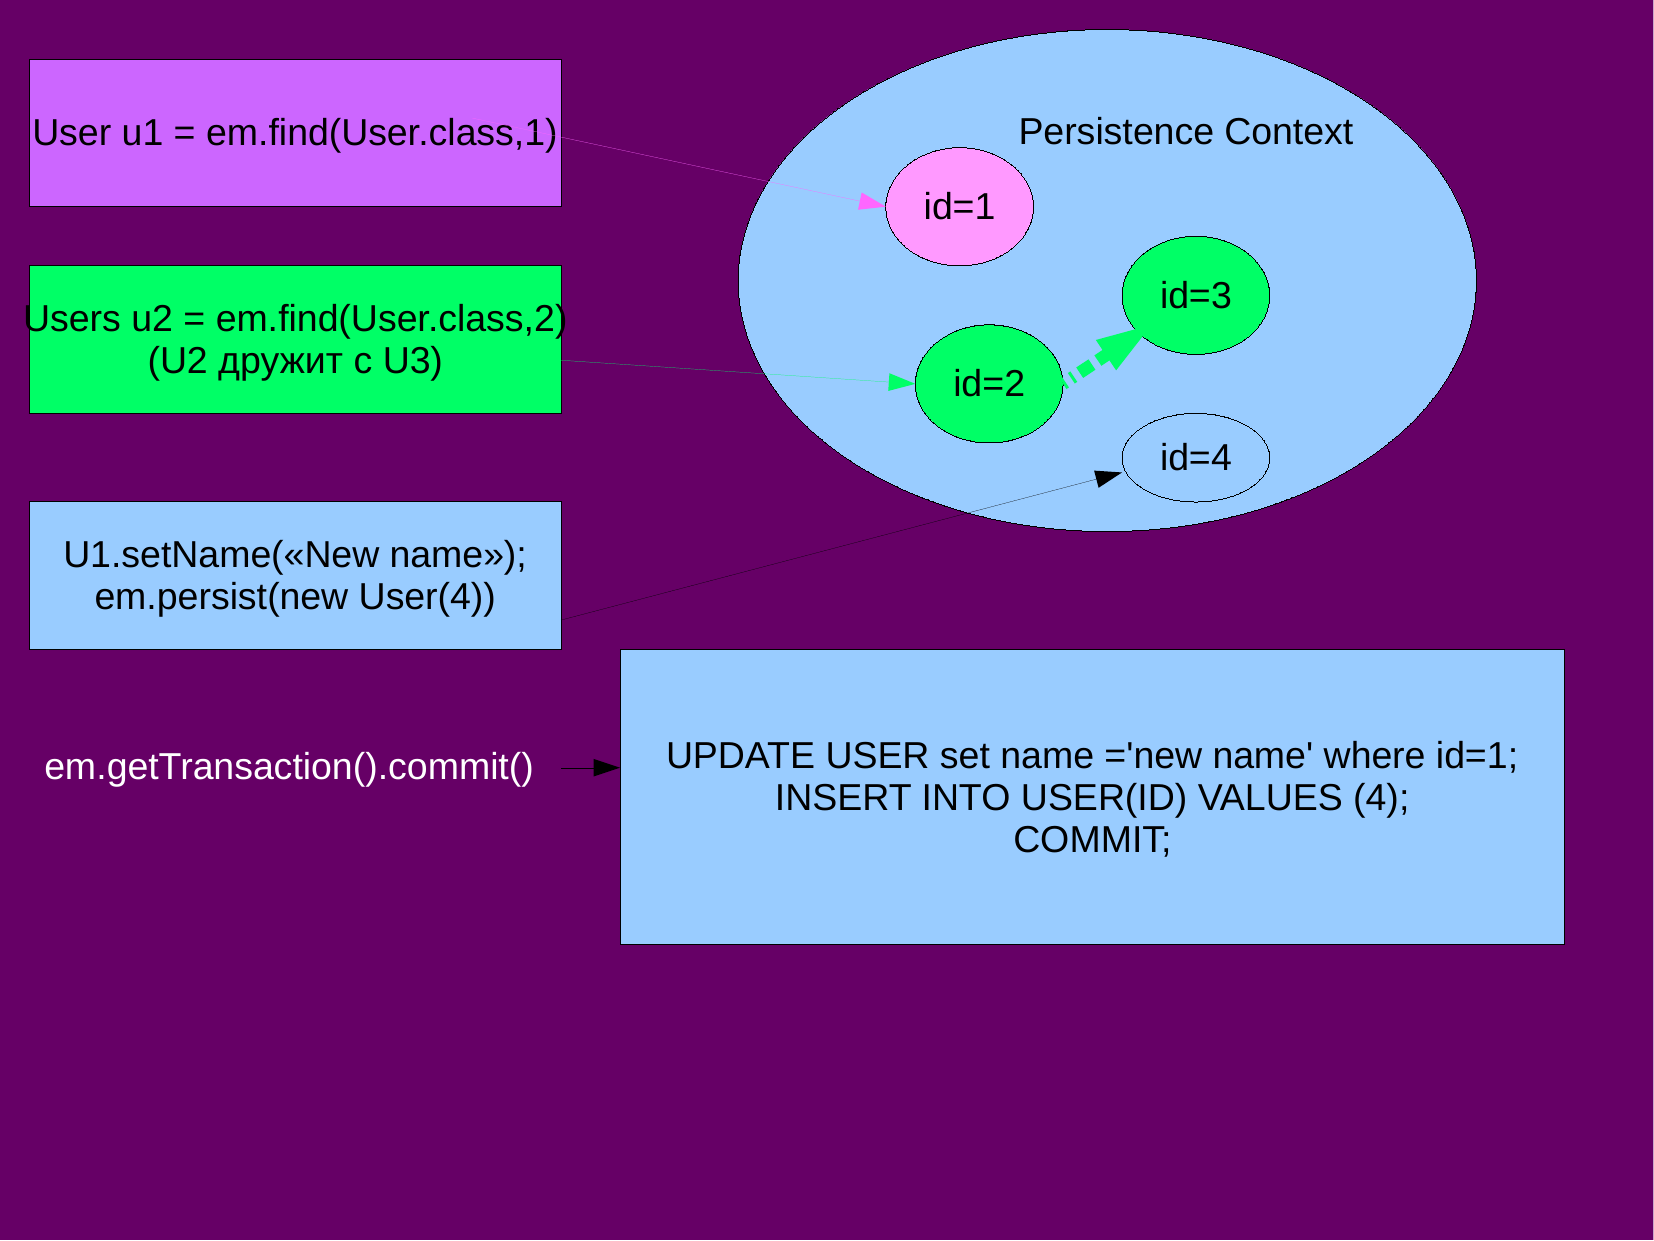

Persistence Context
User u1 = em.find(User.class,1)
id=1
id=3
Users u2 = em.find(User.class,2)
(U2 дружит с U3)
id=2
id=4
U1.setName(«New name»);
em.persist(new User(4))
UPDATE USER set name ='new name' where id=1;
INSERT INTO USER(ID) VALUES (4);
COMMIT;
em.getTransaction().commit()